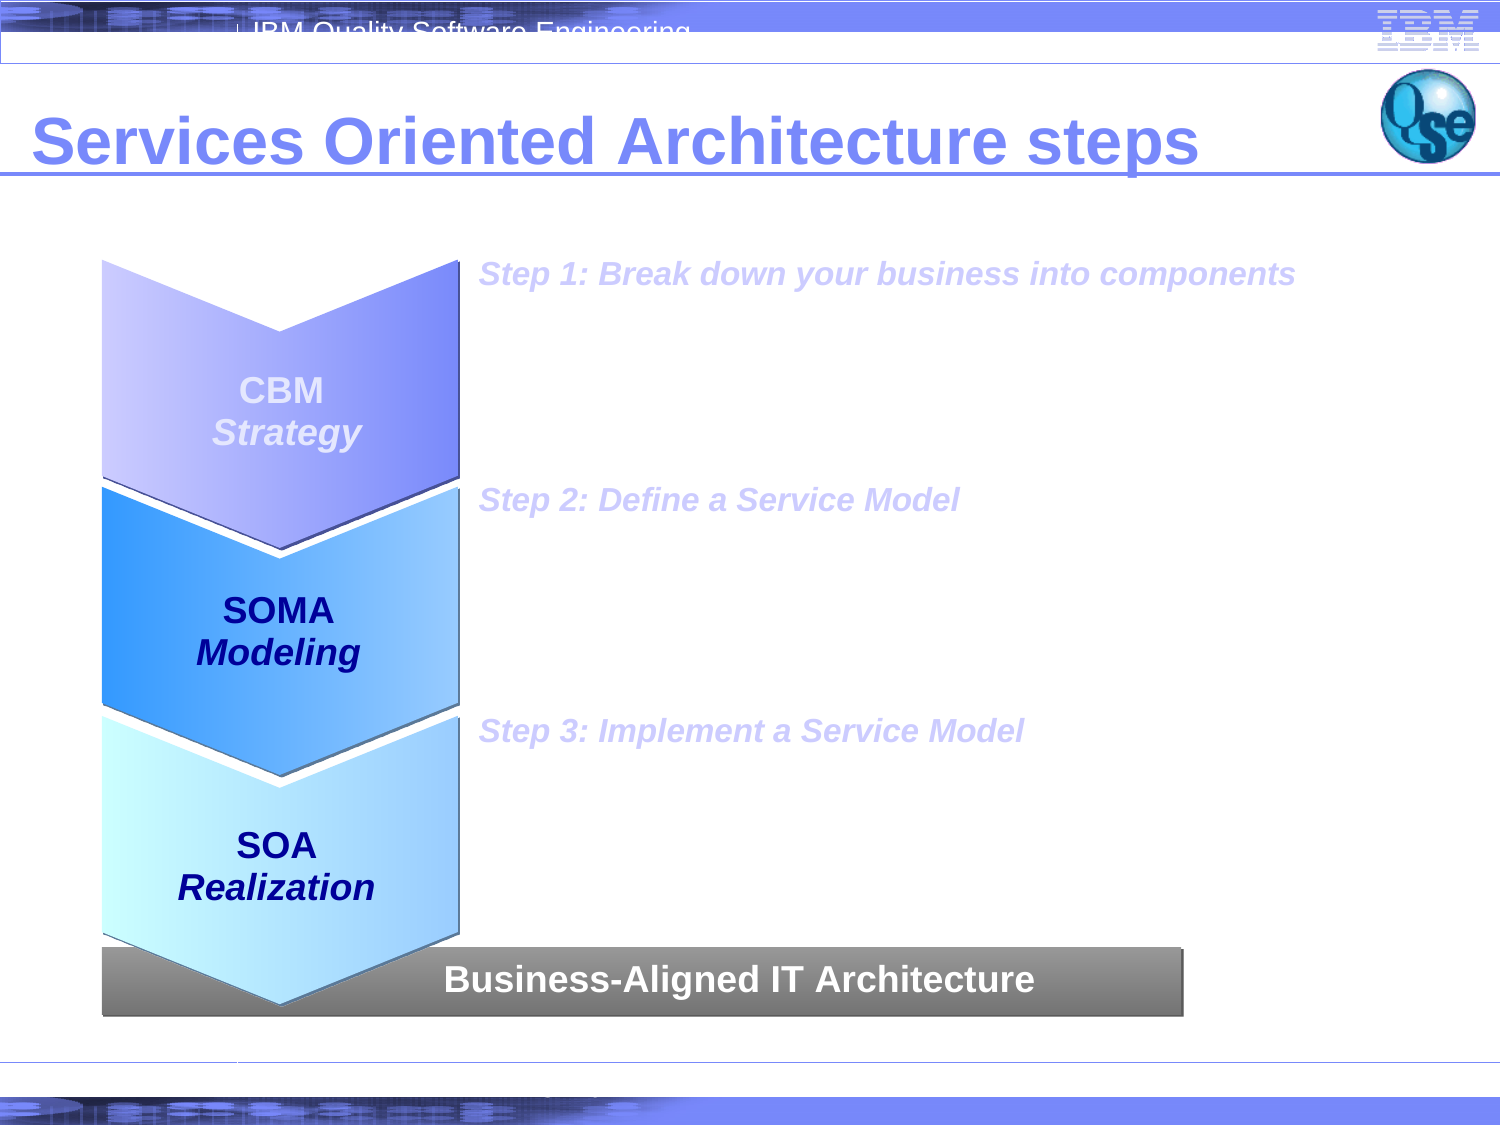

# Services Oriented Architecture steps
Step 1: Break down your business into components
Decide what is strategically important, and what is just operations in the value chain domains
Analyze the different KPIs attached to these components
Prioritize and scope your transformation projects
CBM
 Strategy
Step 2: Define a Service Model
Identify your business services based on your business components
Identify your business processes
Specify the services, processes and components accordingly
Make SOA realization decisions based on architectural
decisions
SOMA
Modeling
Step 3: Implement a Service Model
Develop a service-oriented architecture to support the
Componentized Business
Implement service based scoping policy for projects
Implement appropriate governance mechanism
SOA
Realization
Business-Aligned IT Architecture
33